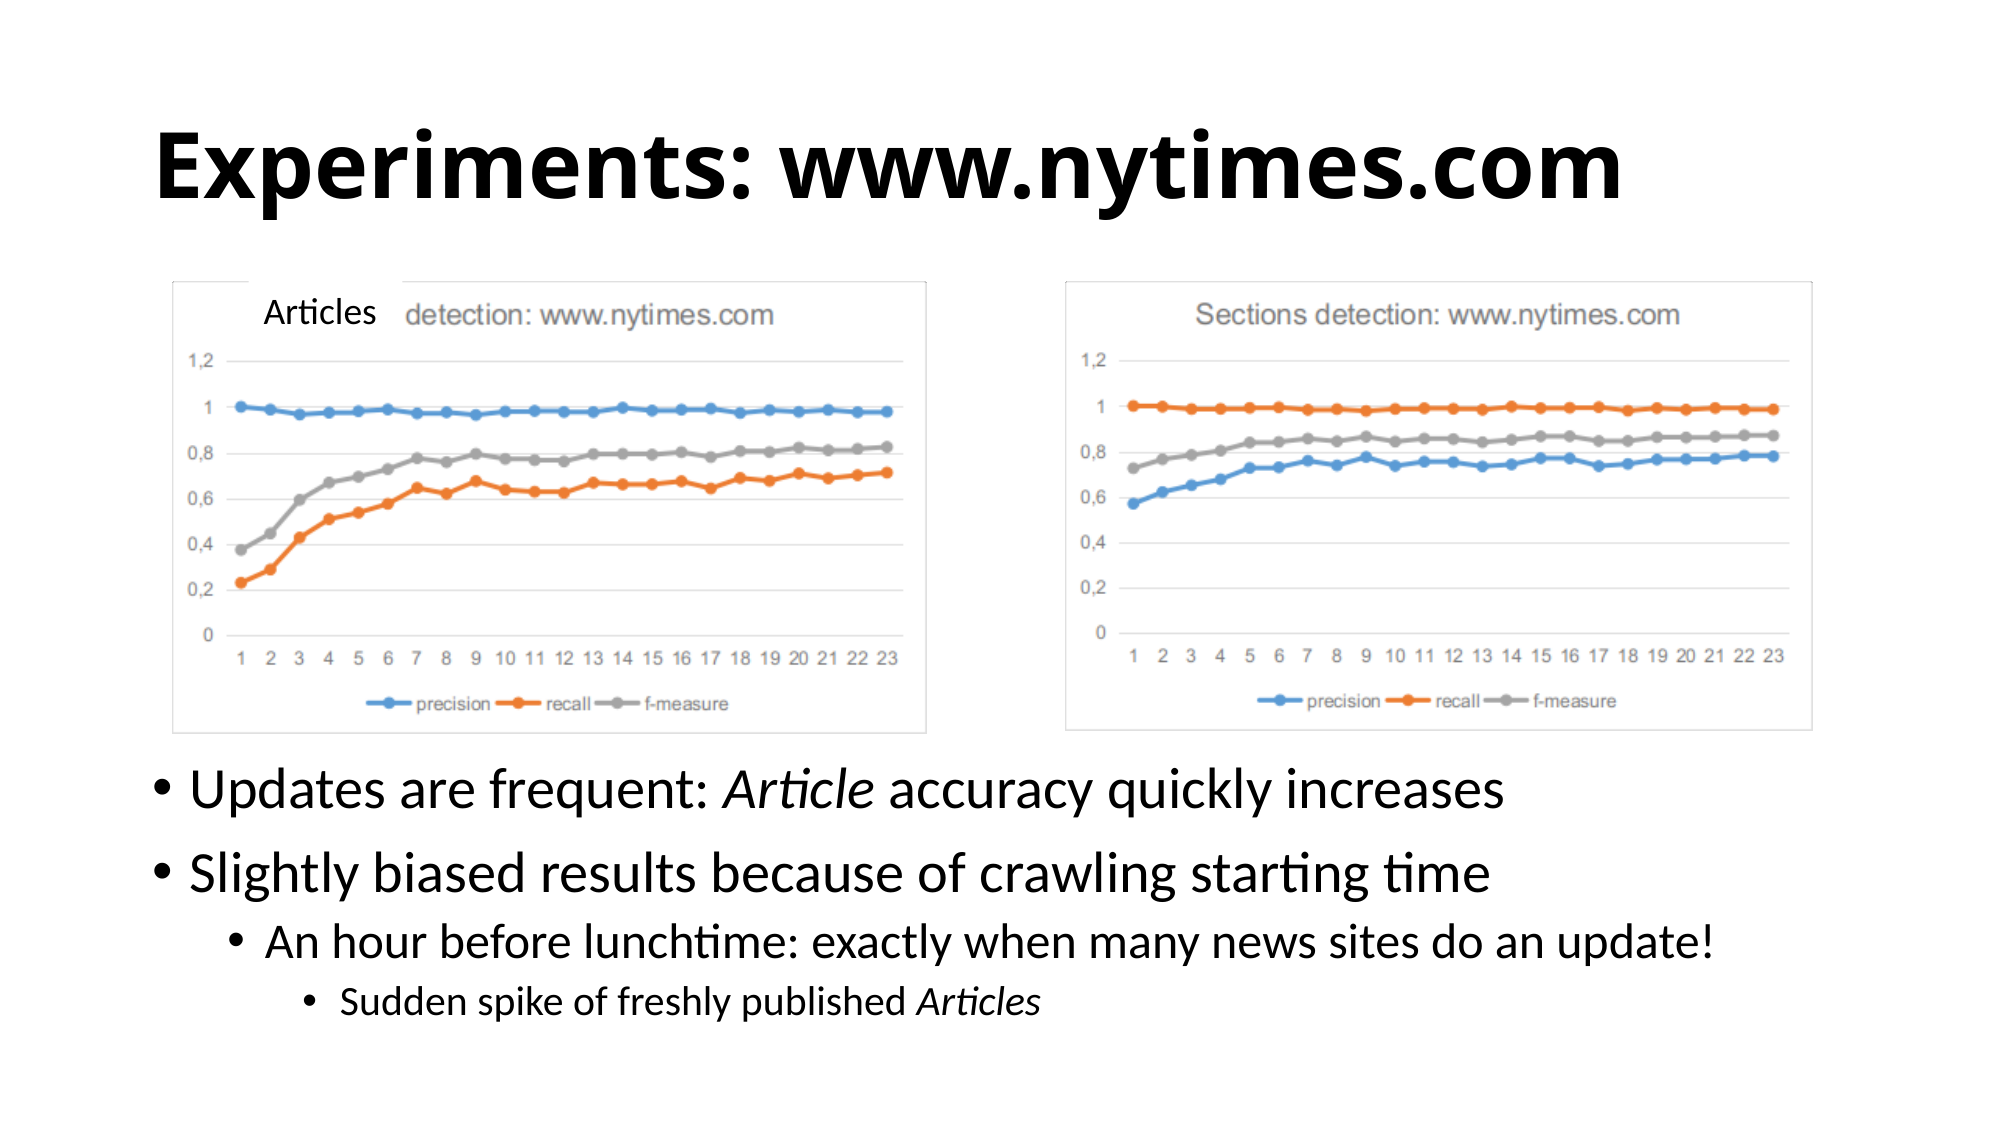

# Experiments: www.nytimes.com
Articles
Updates are frequent: Article accuracy quickly increases
Slightly biased results because of crawling starting time
An hour before lunchtime: exactly when many news sites do an update!
Sudden spike of freshly published Articles